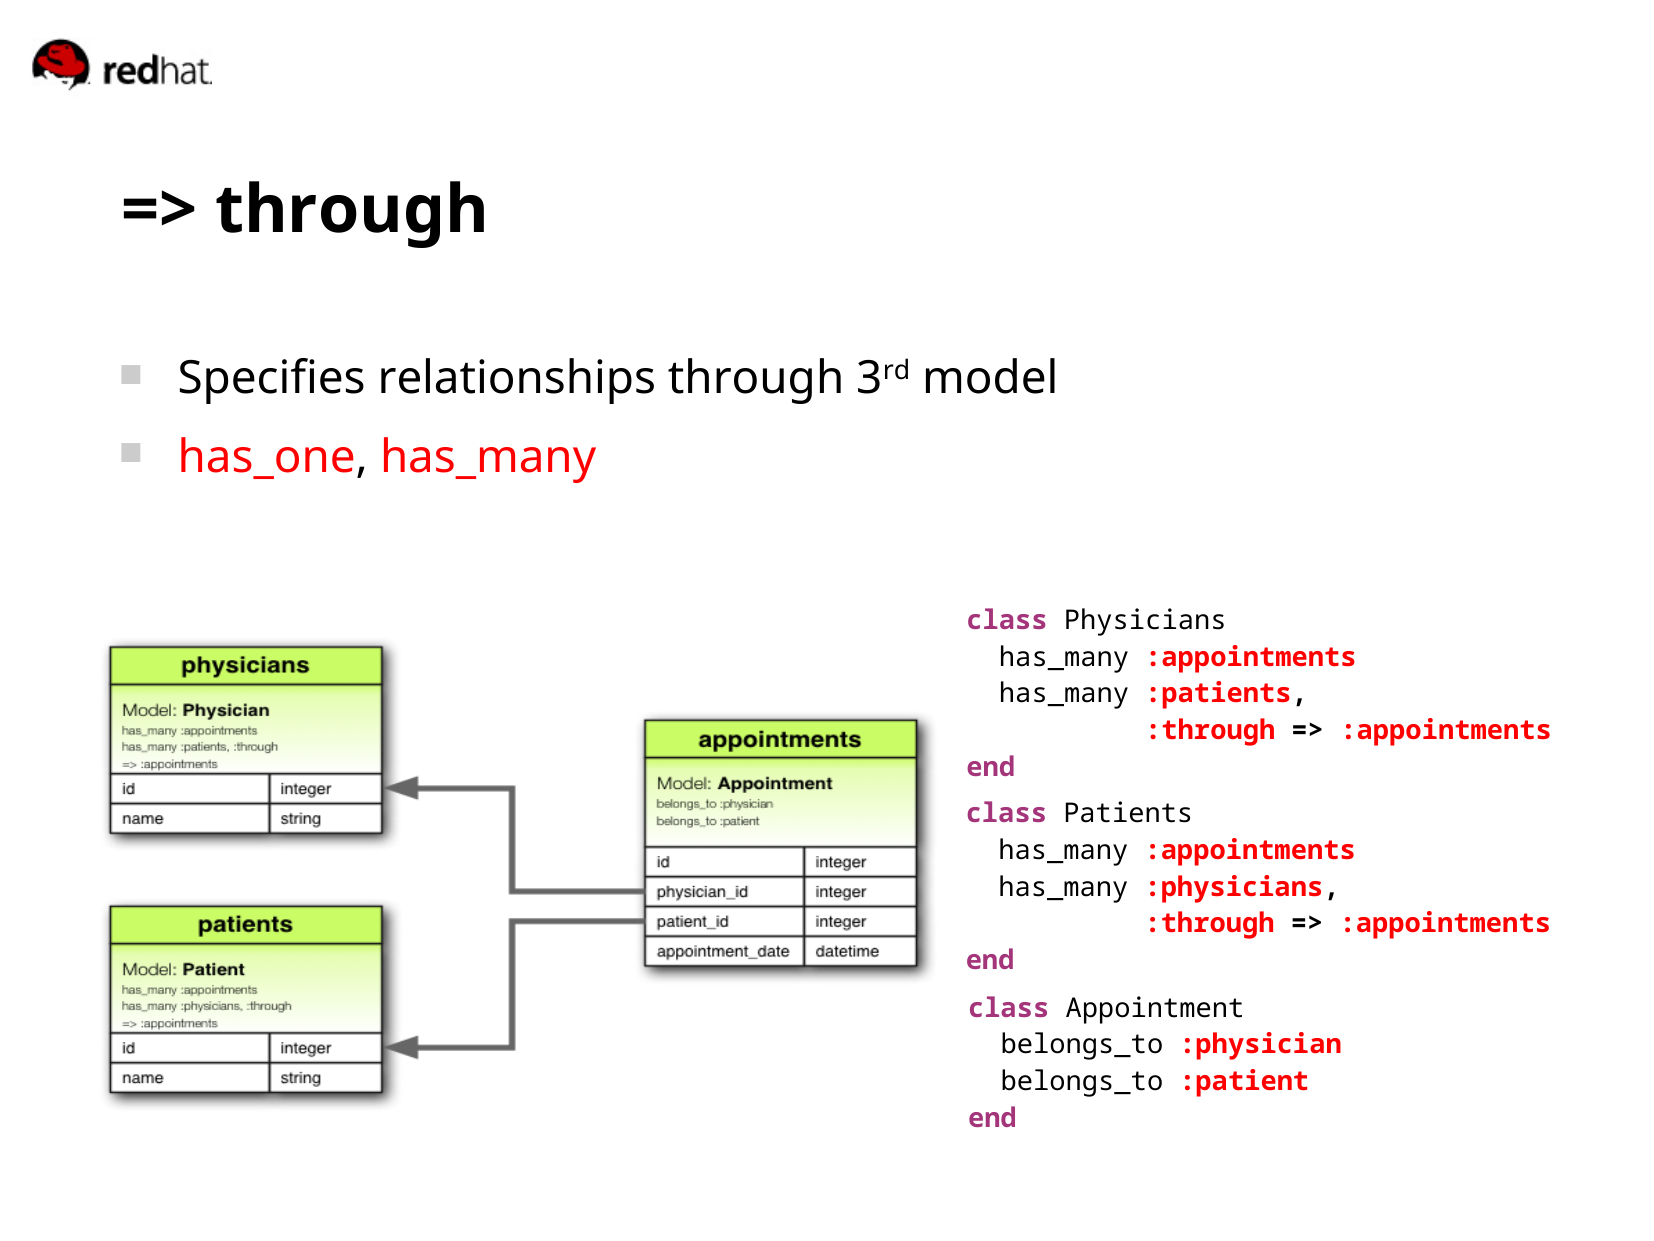

# => through
Specifies relationships through 3rd model
has_one, has_many
class Physicians
 has_many :appointments
 has_many :patients,
 :through => :appointments
end
class Patients
 has_many :appointments
 has_many :physicians,
 :through => :appointments
end
class Appointment
 belongs_to :physician
 belongs_to :patient
end